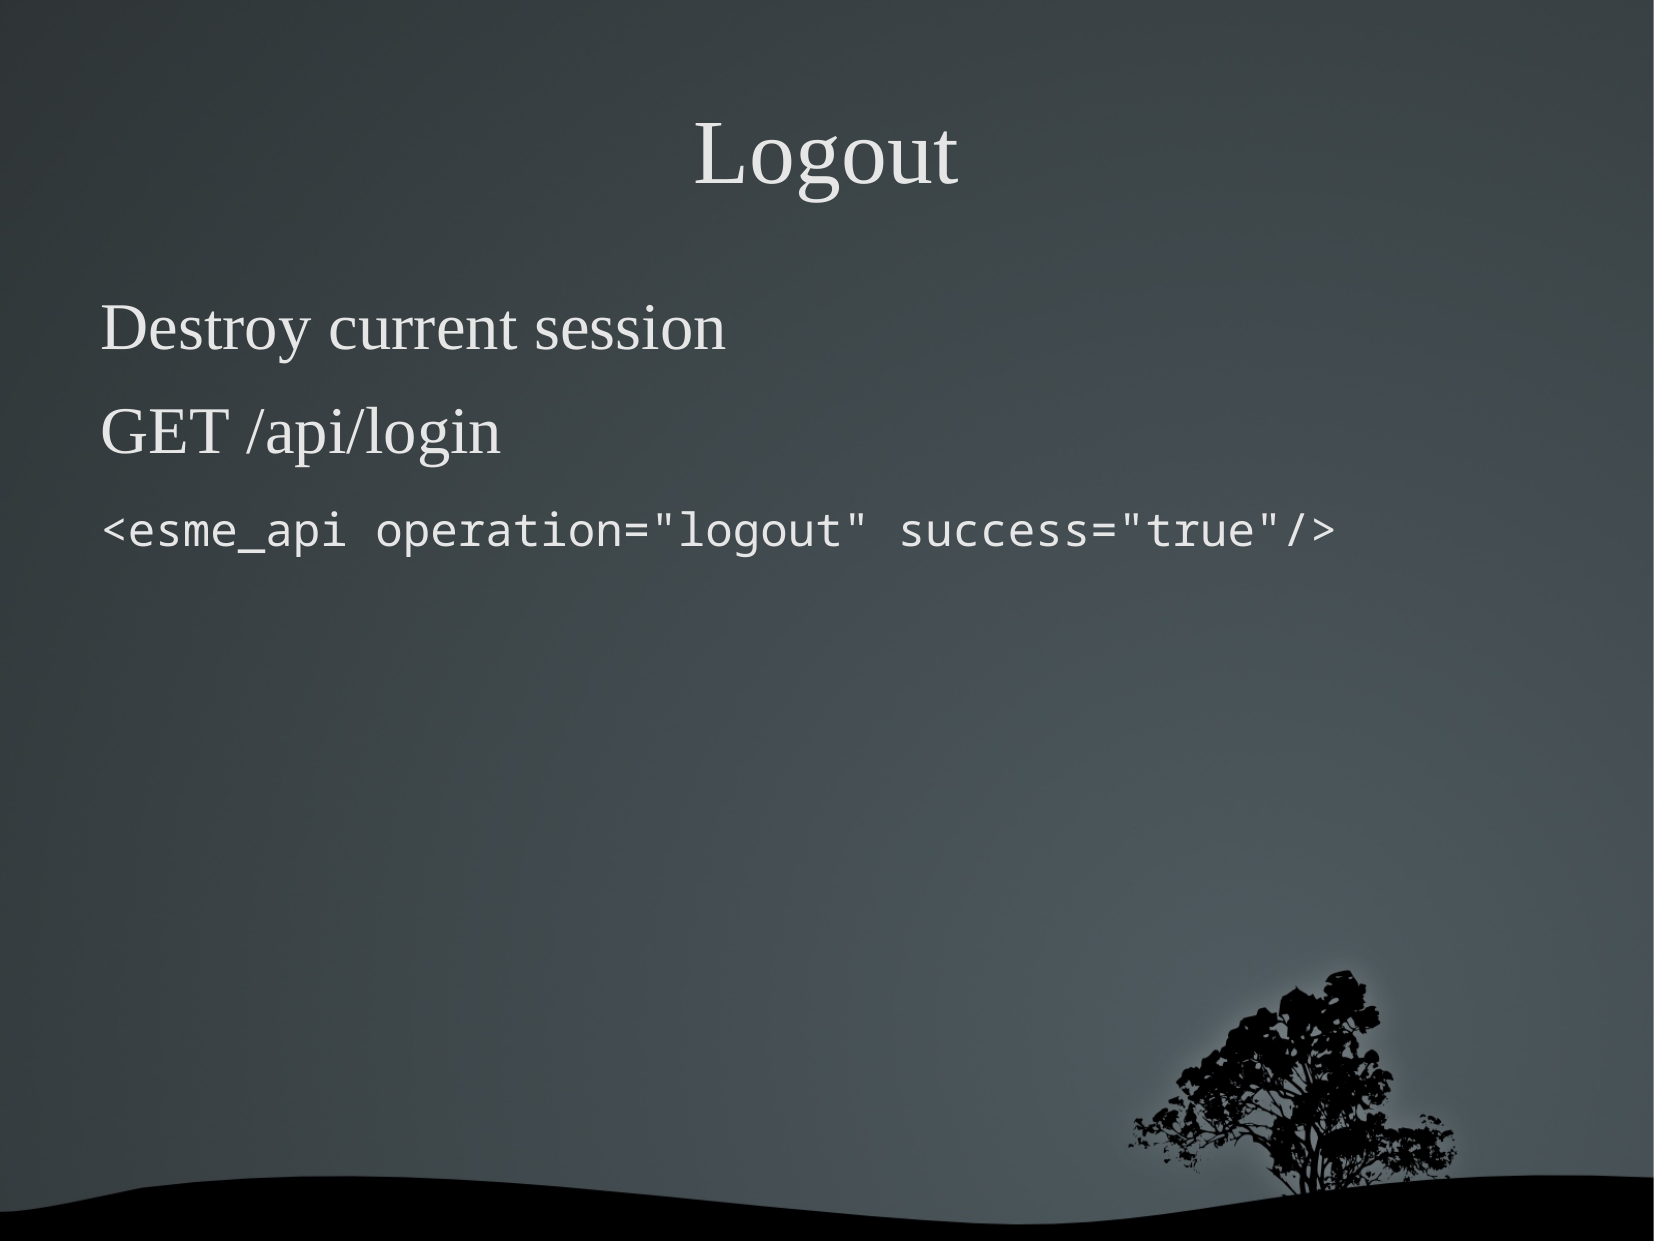

# Logout
Destroy current session
GET /api/login
<esme_api operation="logout" success="true"/>